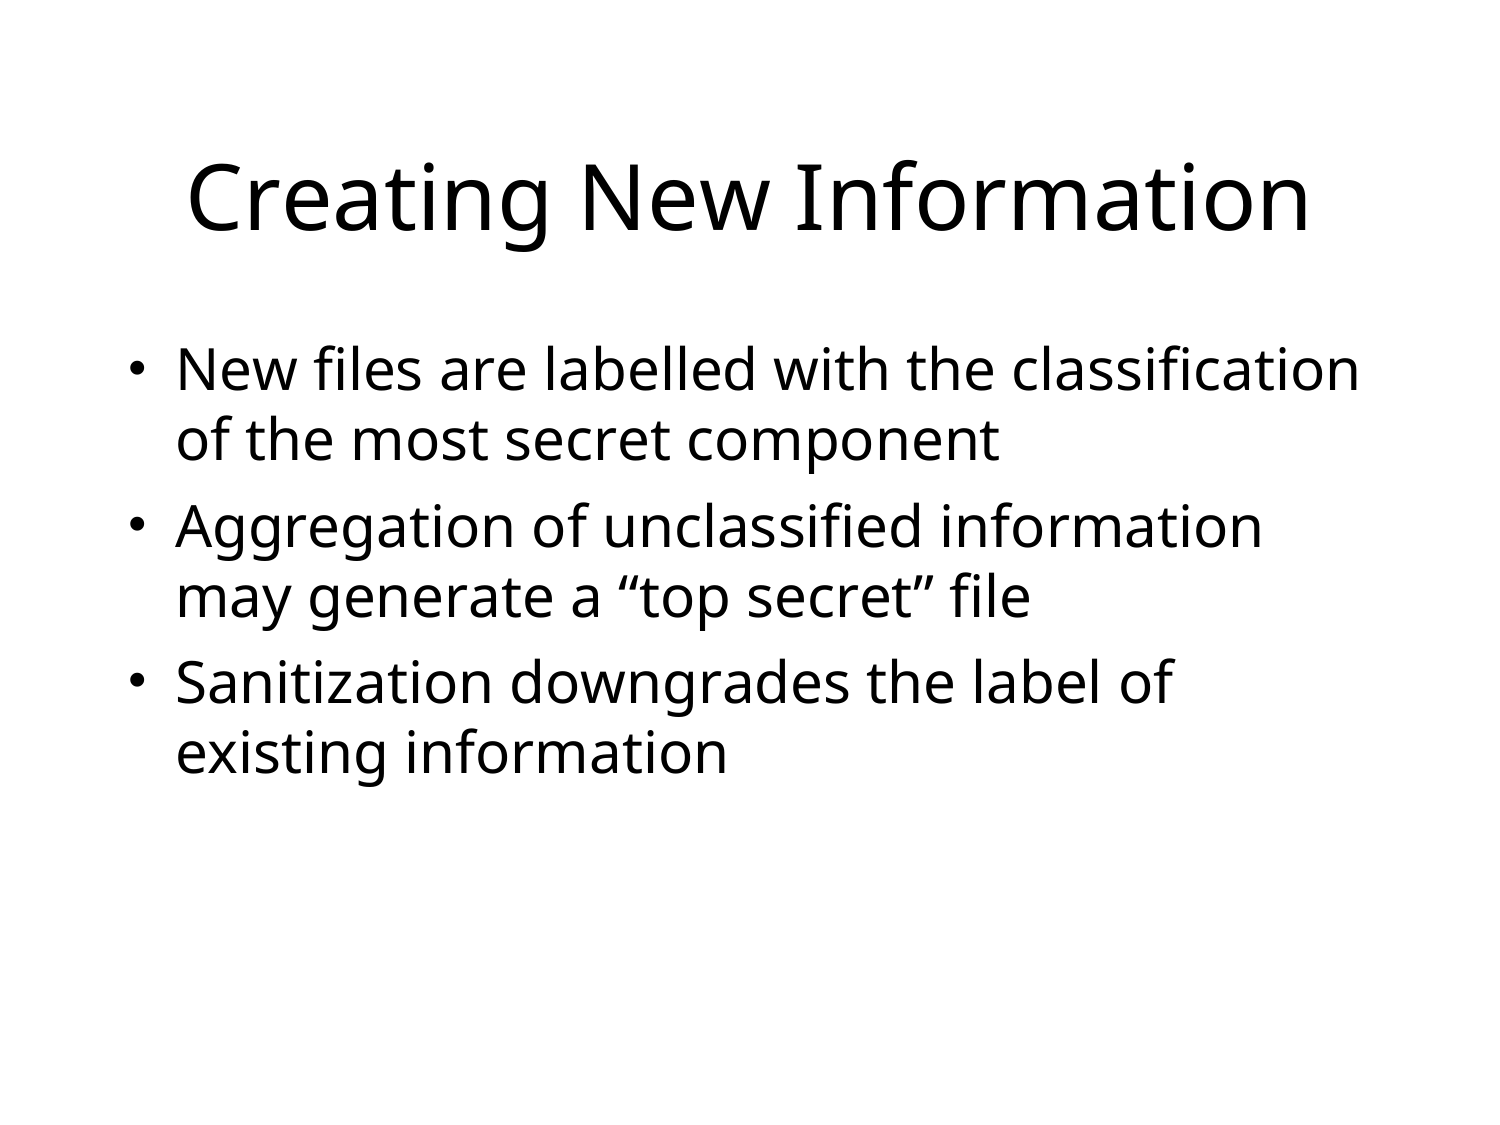

# Creating New Information
New files are labelled with the classification of the most secret component
Aggregation of unclassified information may generate a “top secret” file
Sanitization downgrades the label of existing information